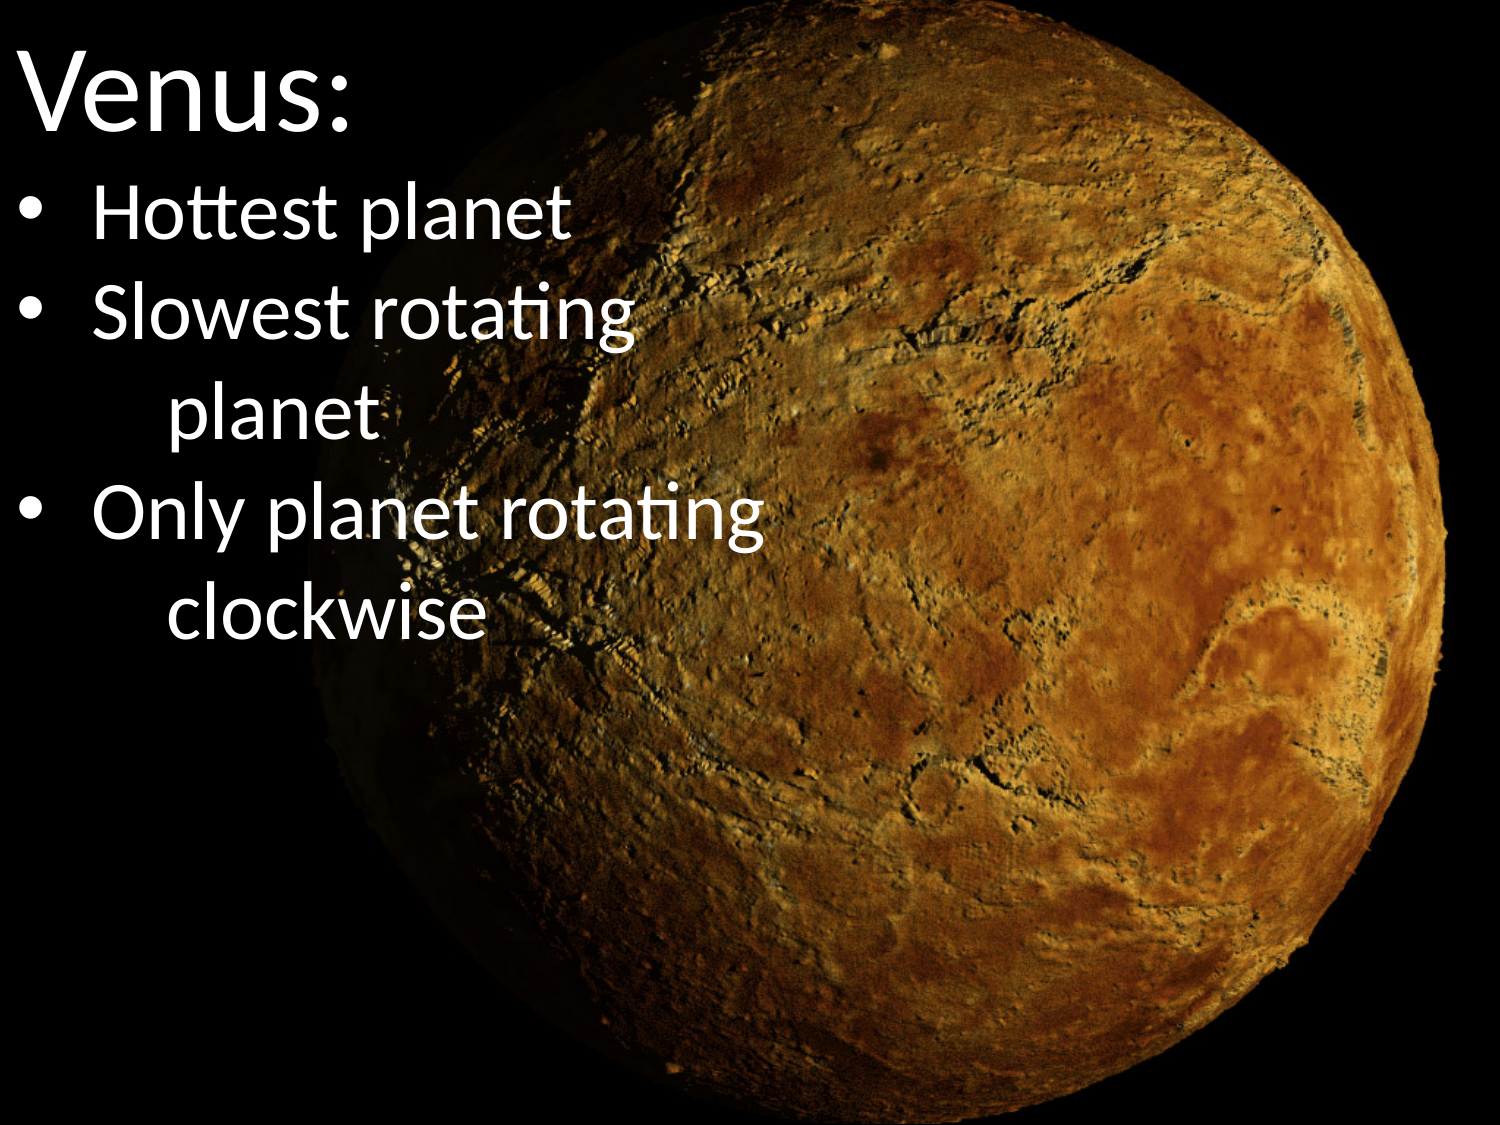

Venus:
Hottest planet
Slowest rotating planet
Only planet rotating clockwise